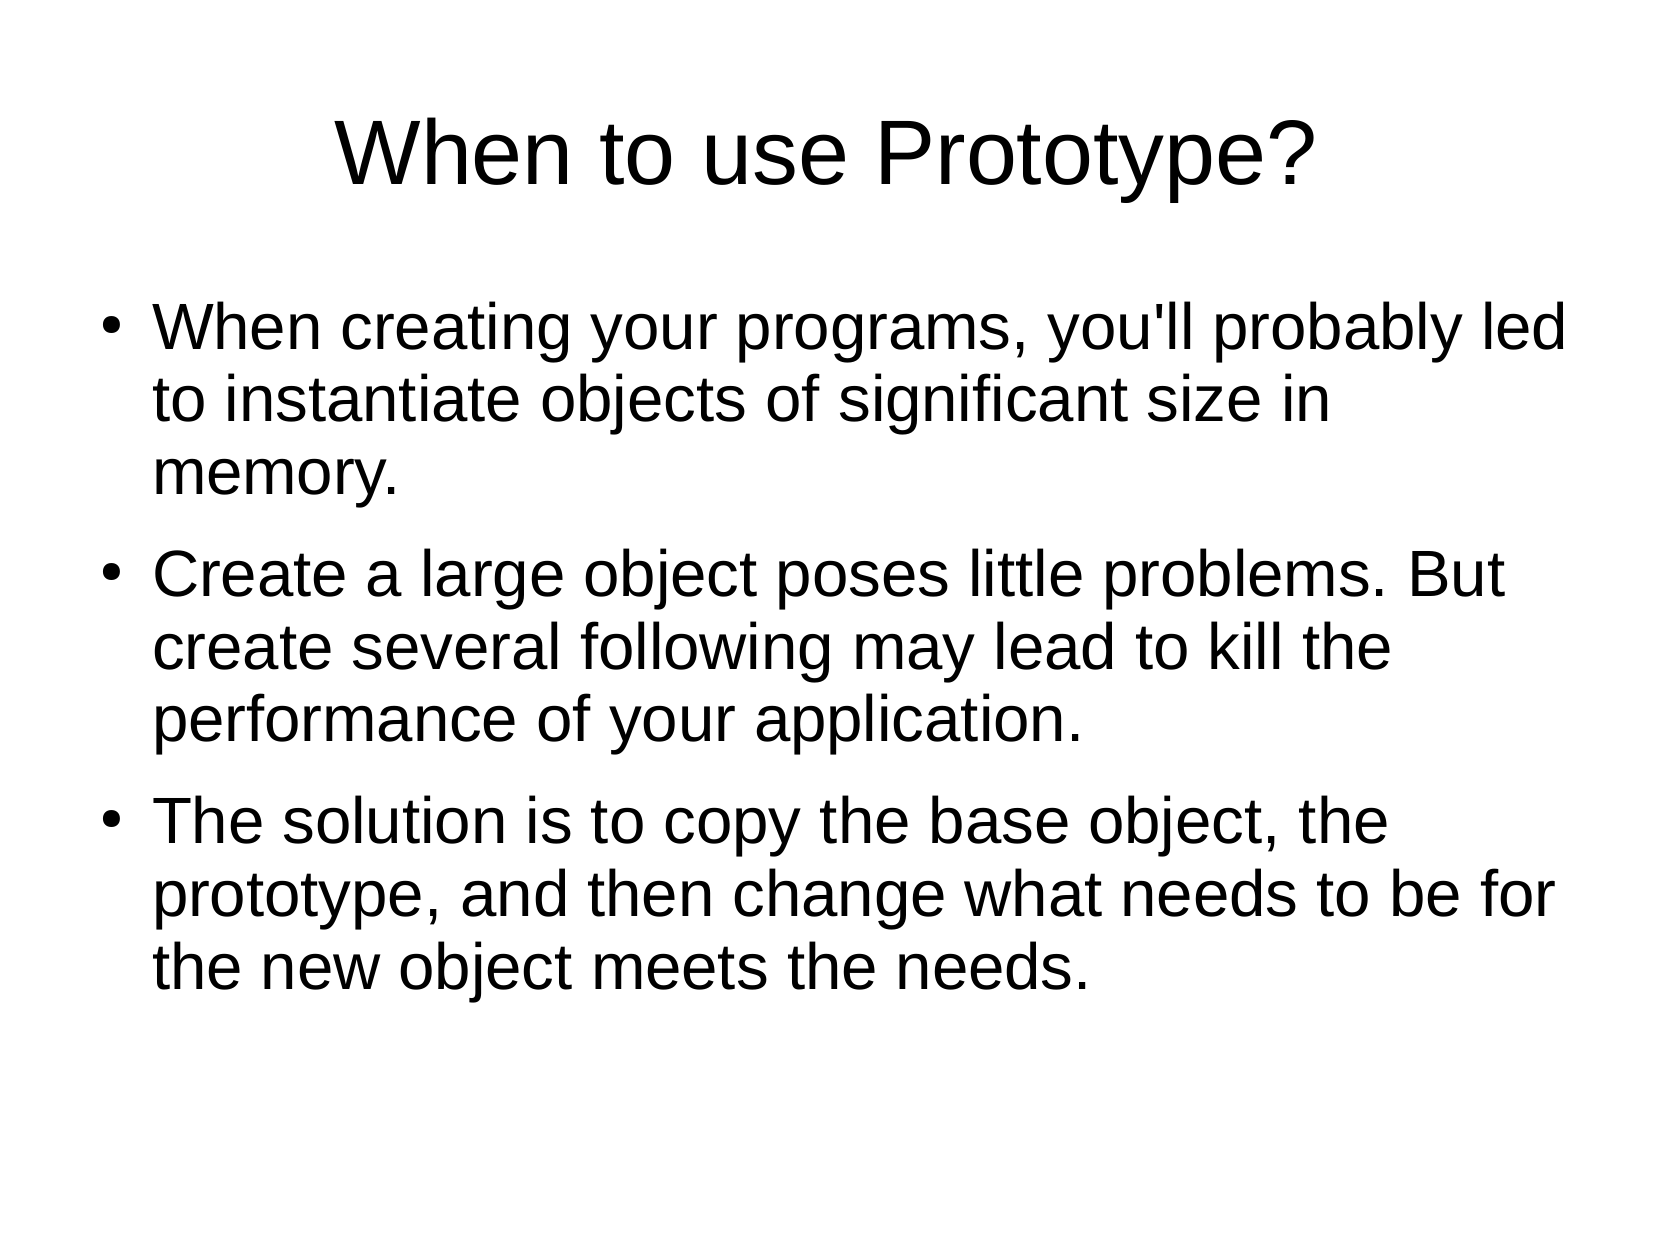

# When to use Prototype?
When creating your programs, you'll probably led to instantiate objects of significant size in memory.
Create a large object poses little problems. But create several following may lead to kill the performance of your application.
The solution is to copy the base object, the prototype, and then change what needs to be for the new object meets the needs.